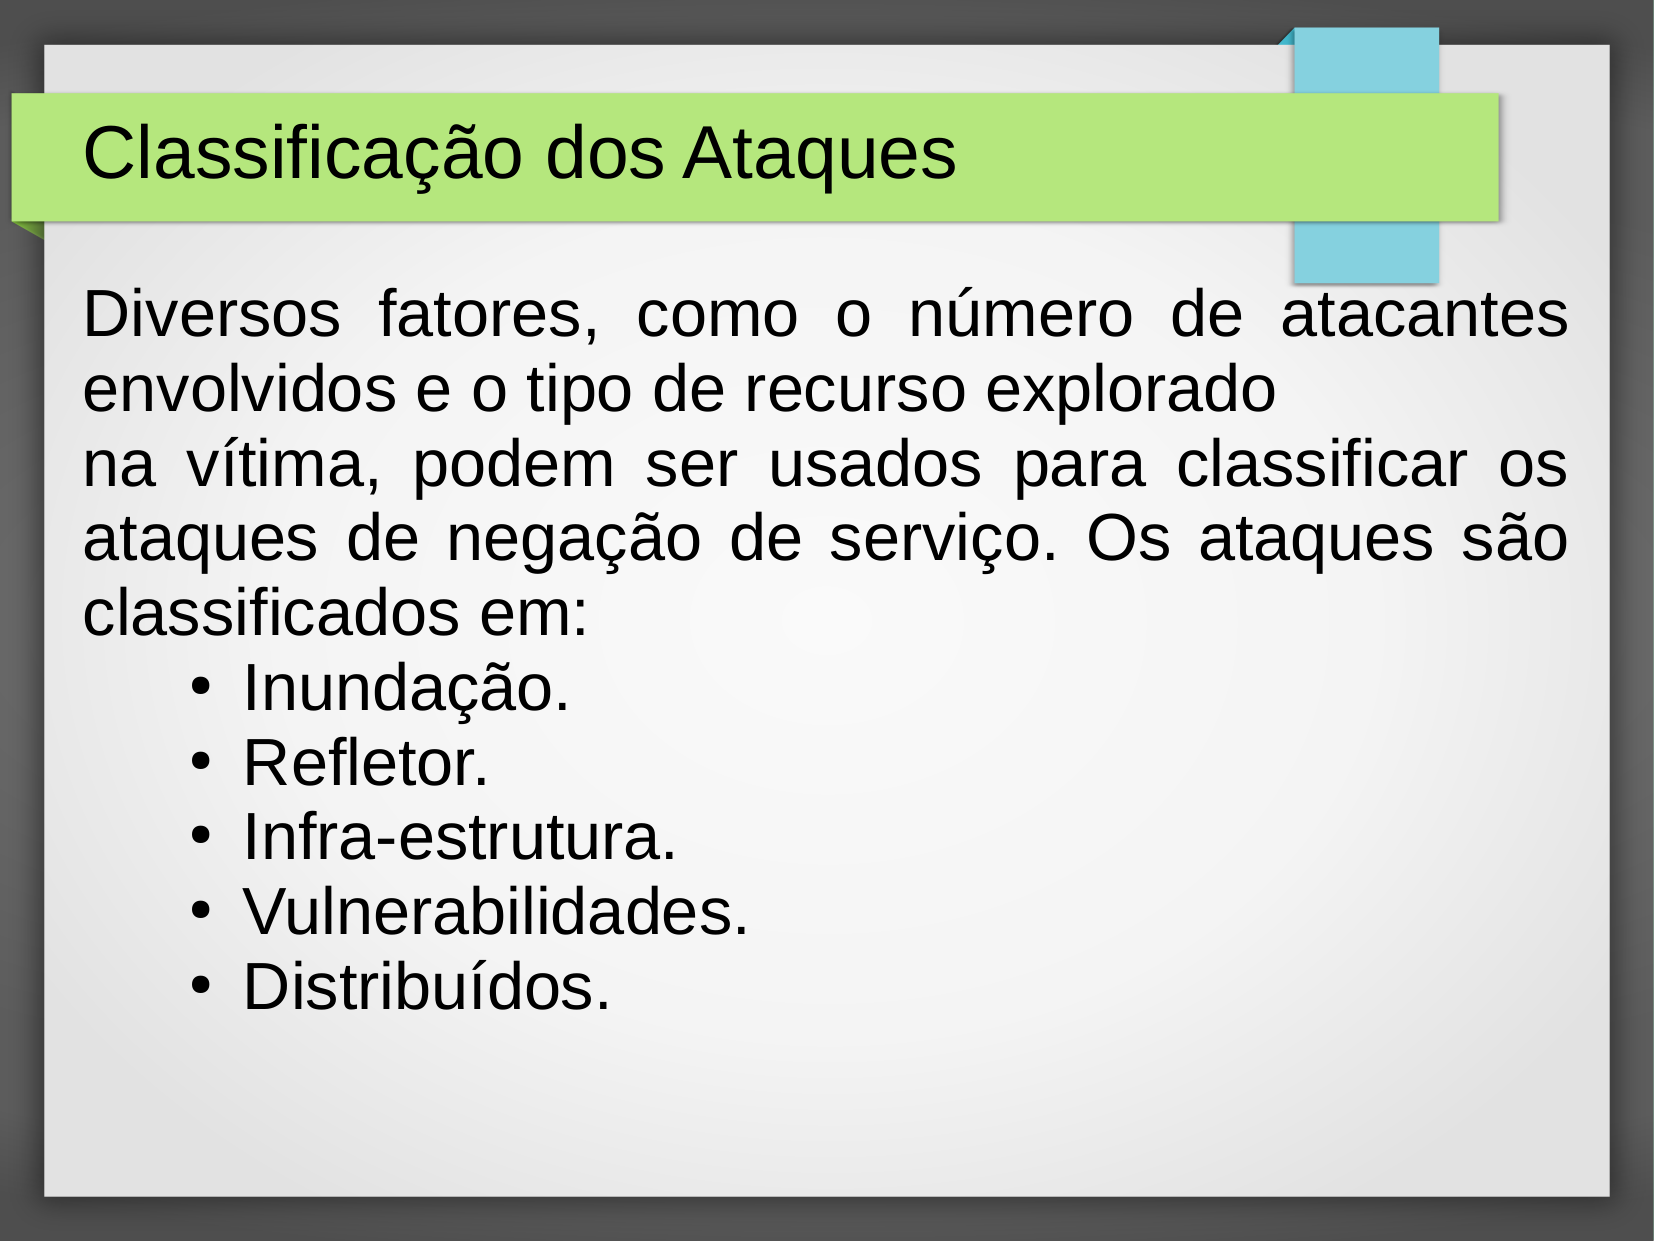

# Classificação dos Ataques
Diversos fatores, como o número de atacantes envolvidos e o tipo de recurso explorado
na vítima, podem ser usados para classificar os ataques de negação de serviço. Os ataques são classificados em:
 Inundação.
 Refletor.
 Infra-estrutura.
 Vulnerabilidades.
 Distribuídos.